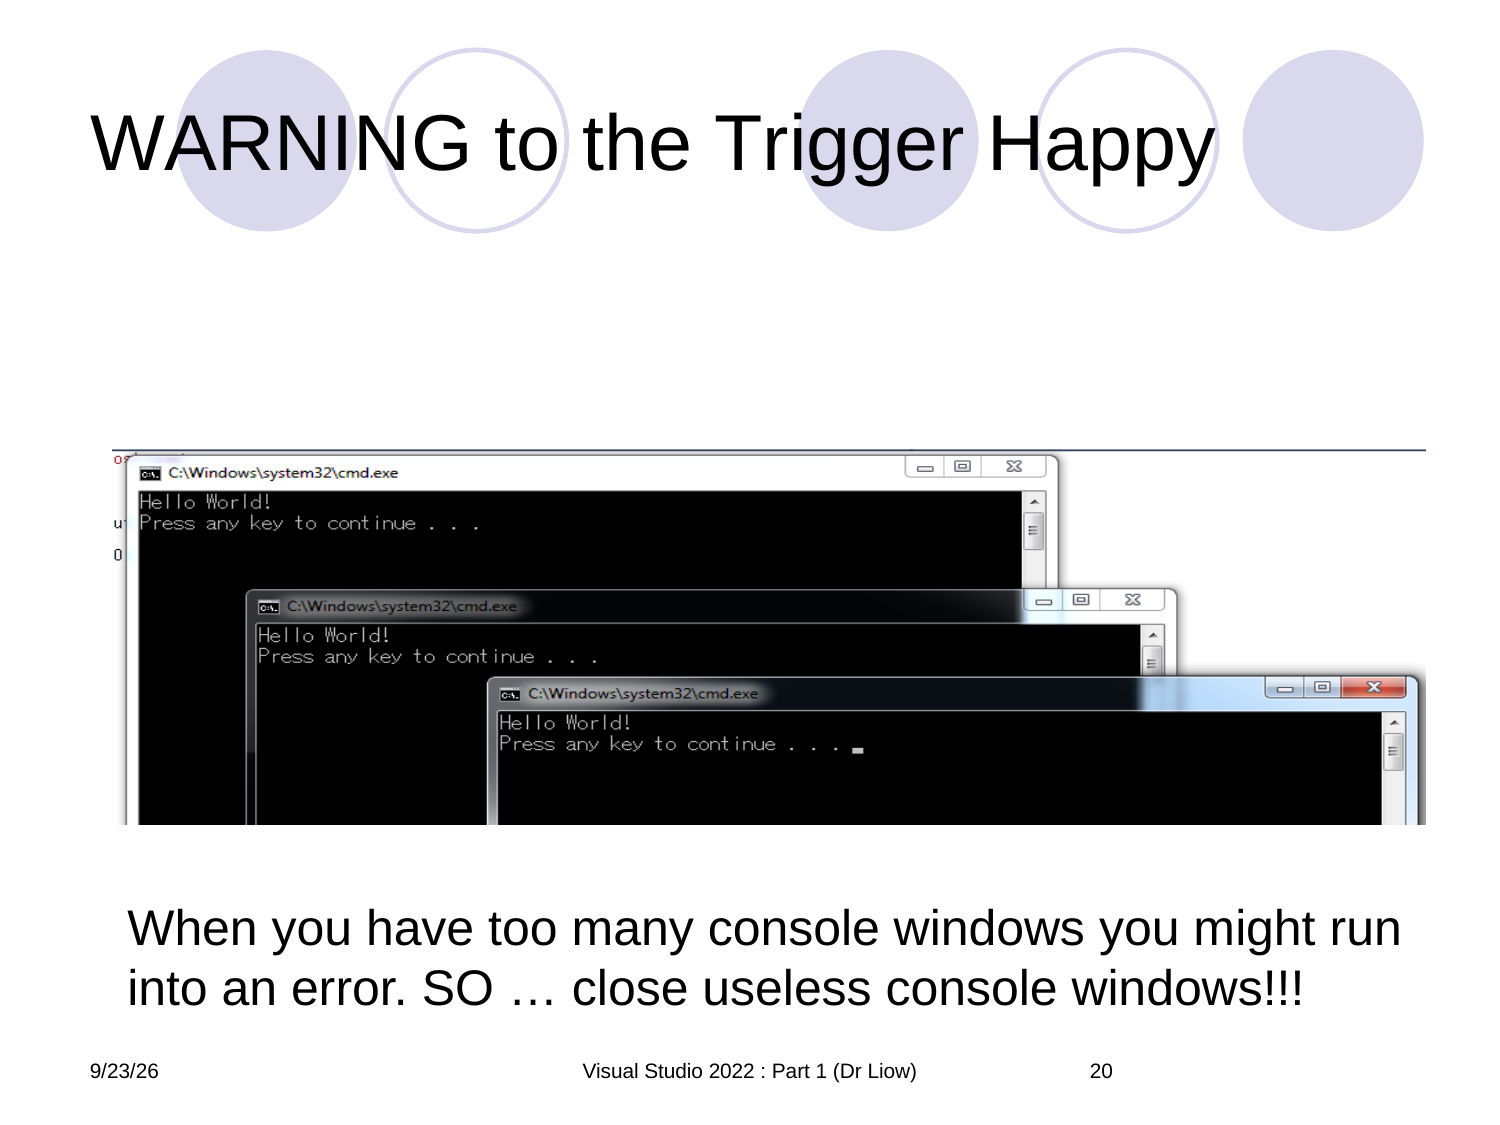

# WARNING to the Trigger Happy
When you have too many console windows you might run into an error. SO … close useless console windows!!!
Visual Studio 2022 : Part 1 (Dr Liow)